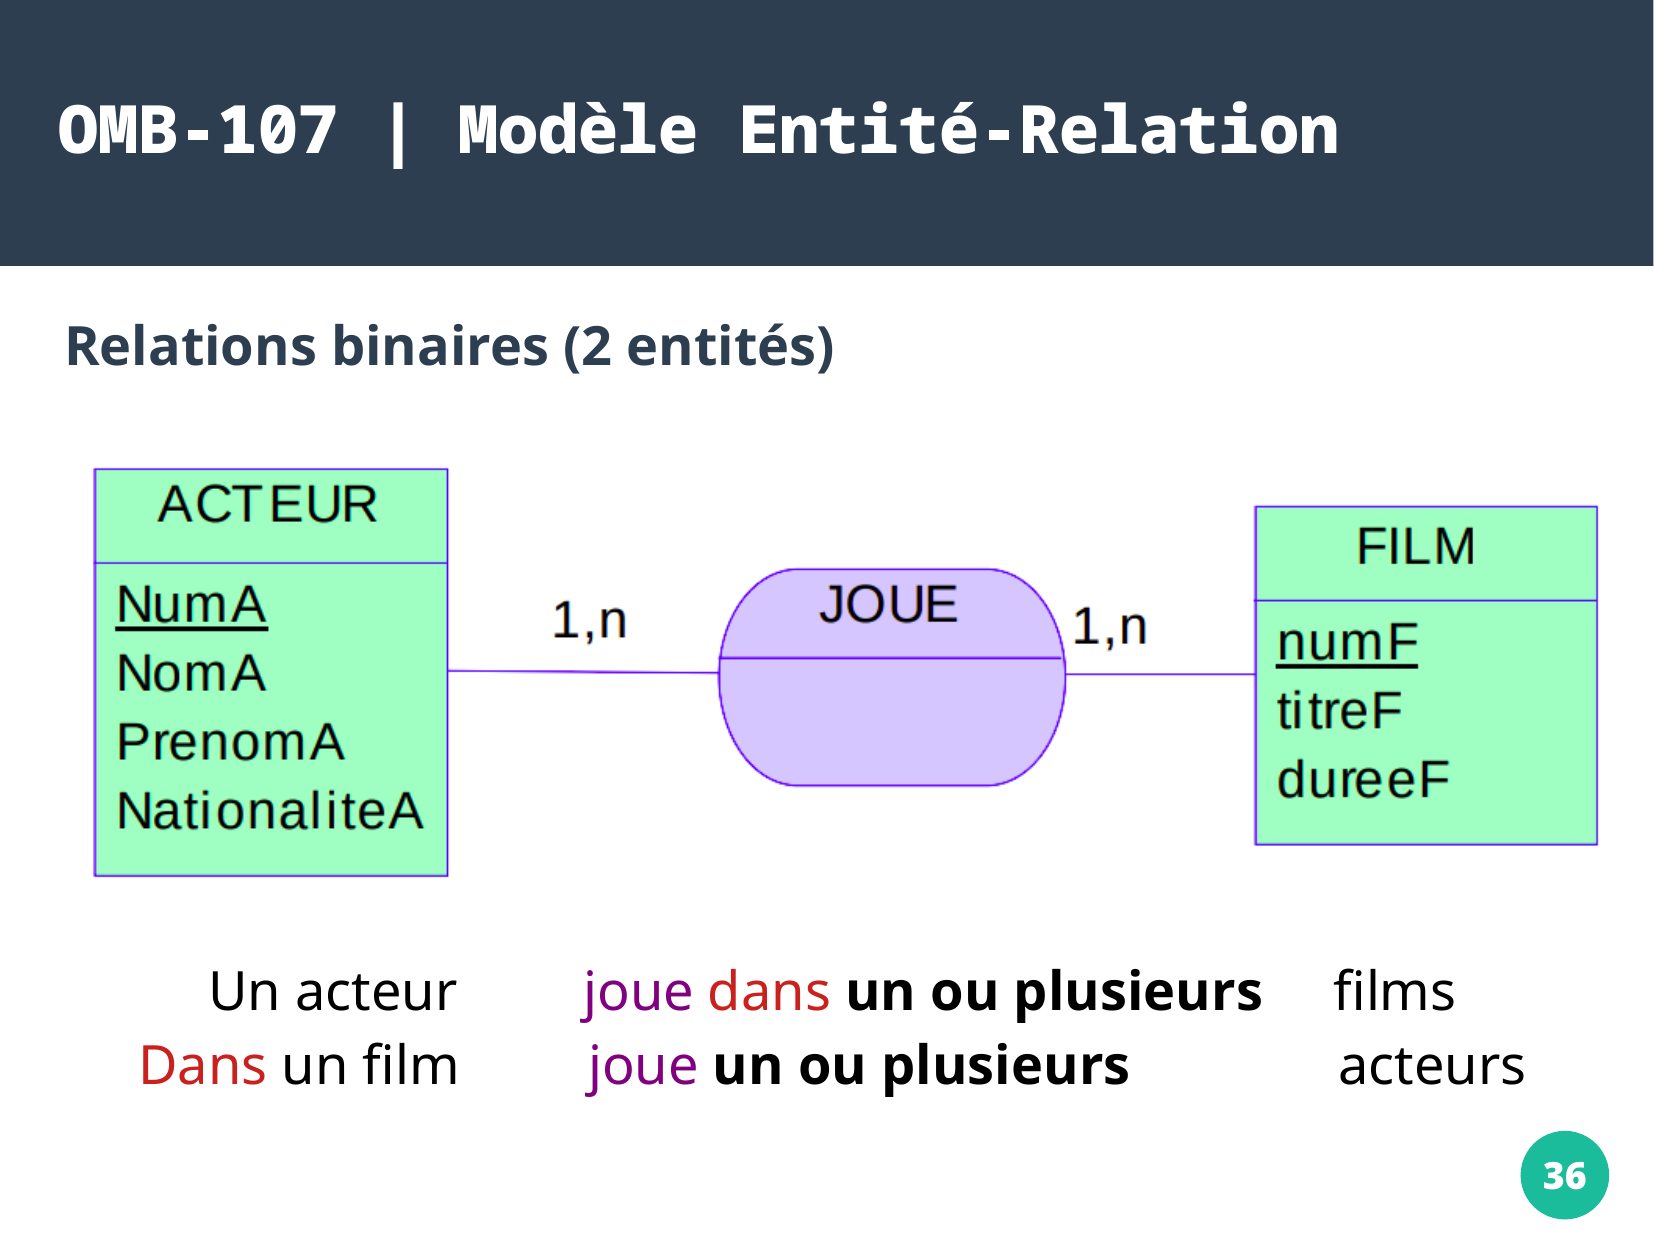

# OMB-107 | Modèle Entité-Relation
Relations binaires (2 entités)
Un acteur 		joue dans un ou plusieurs 	films
Dans un film 		joue un ou plusieurs 			acteurs
36